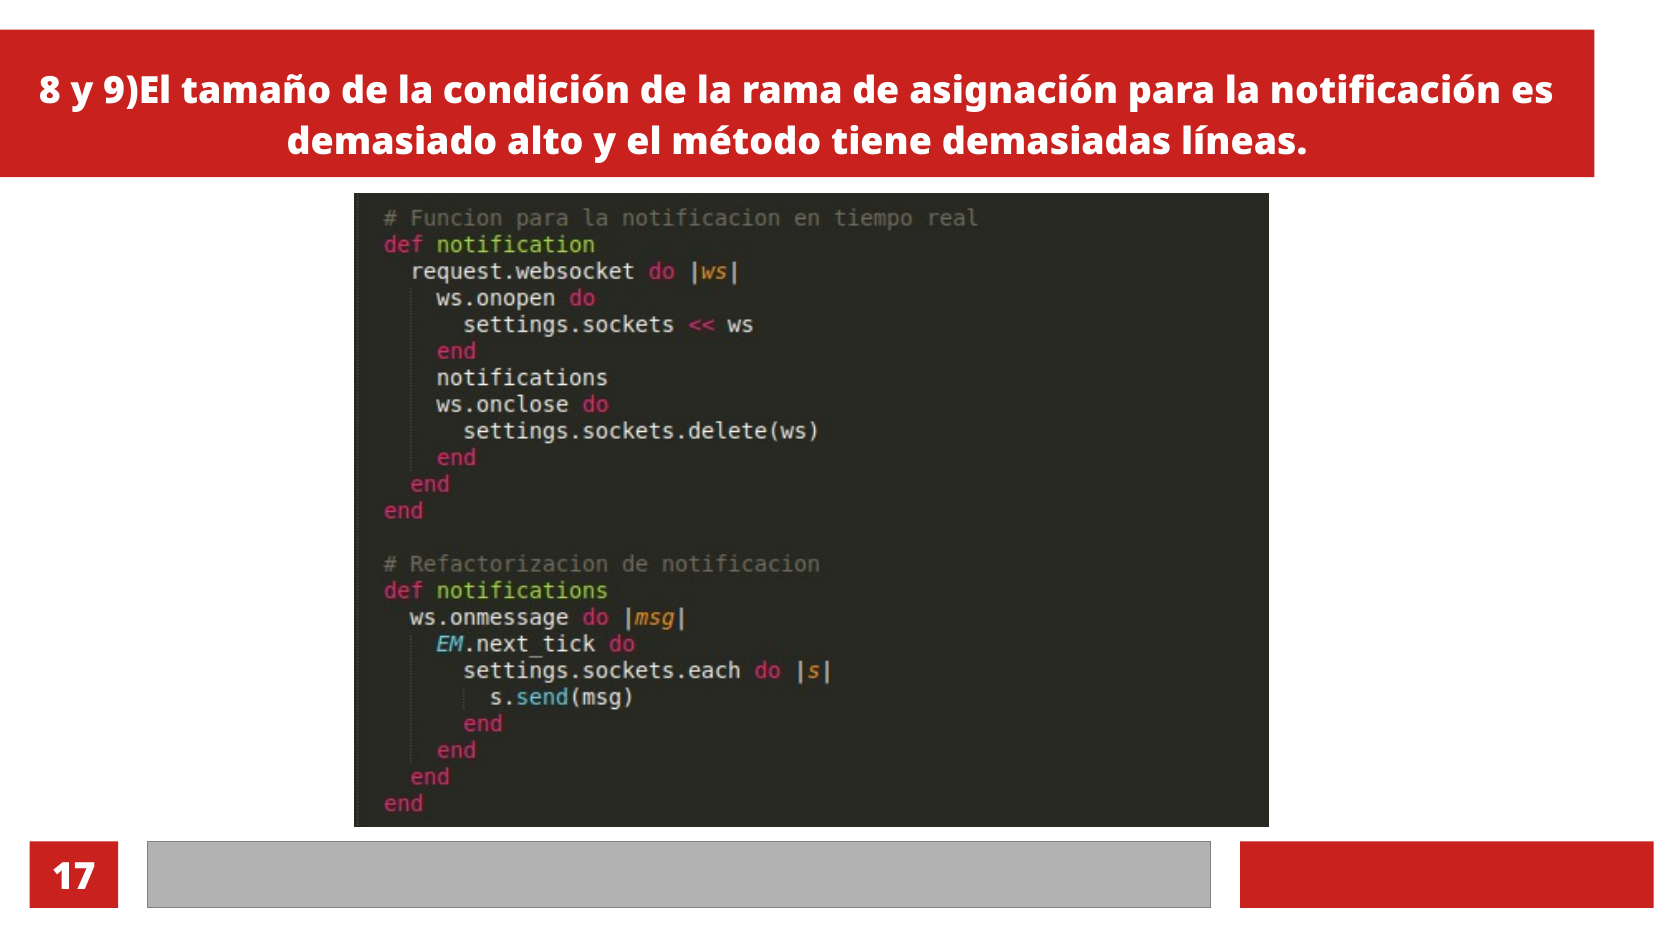

# 8 y 9)El tamaño de la condición de la rama de asignación para la notificación es demasiado alto y el método tiene demasiadas líneas.
17